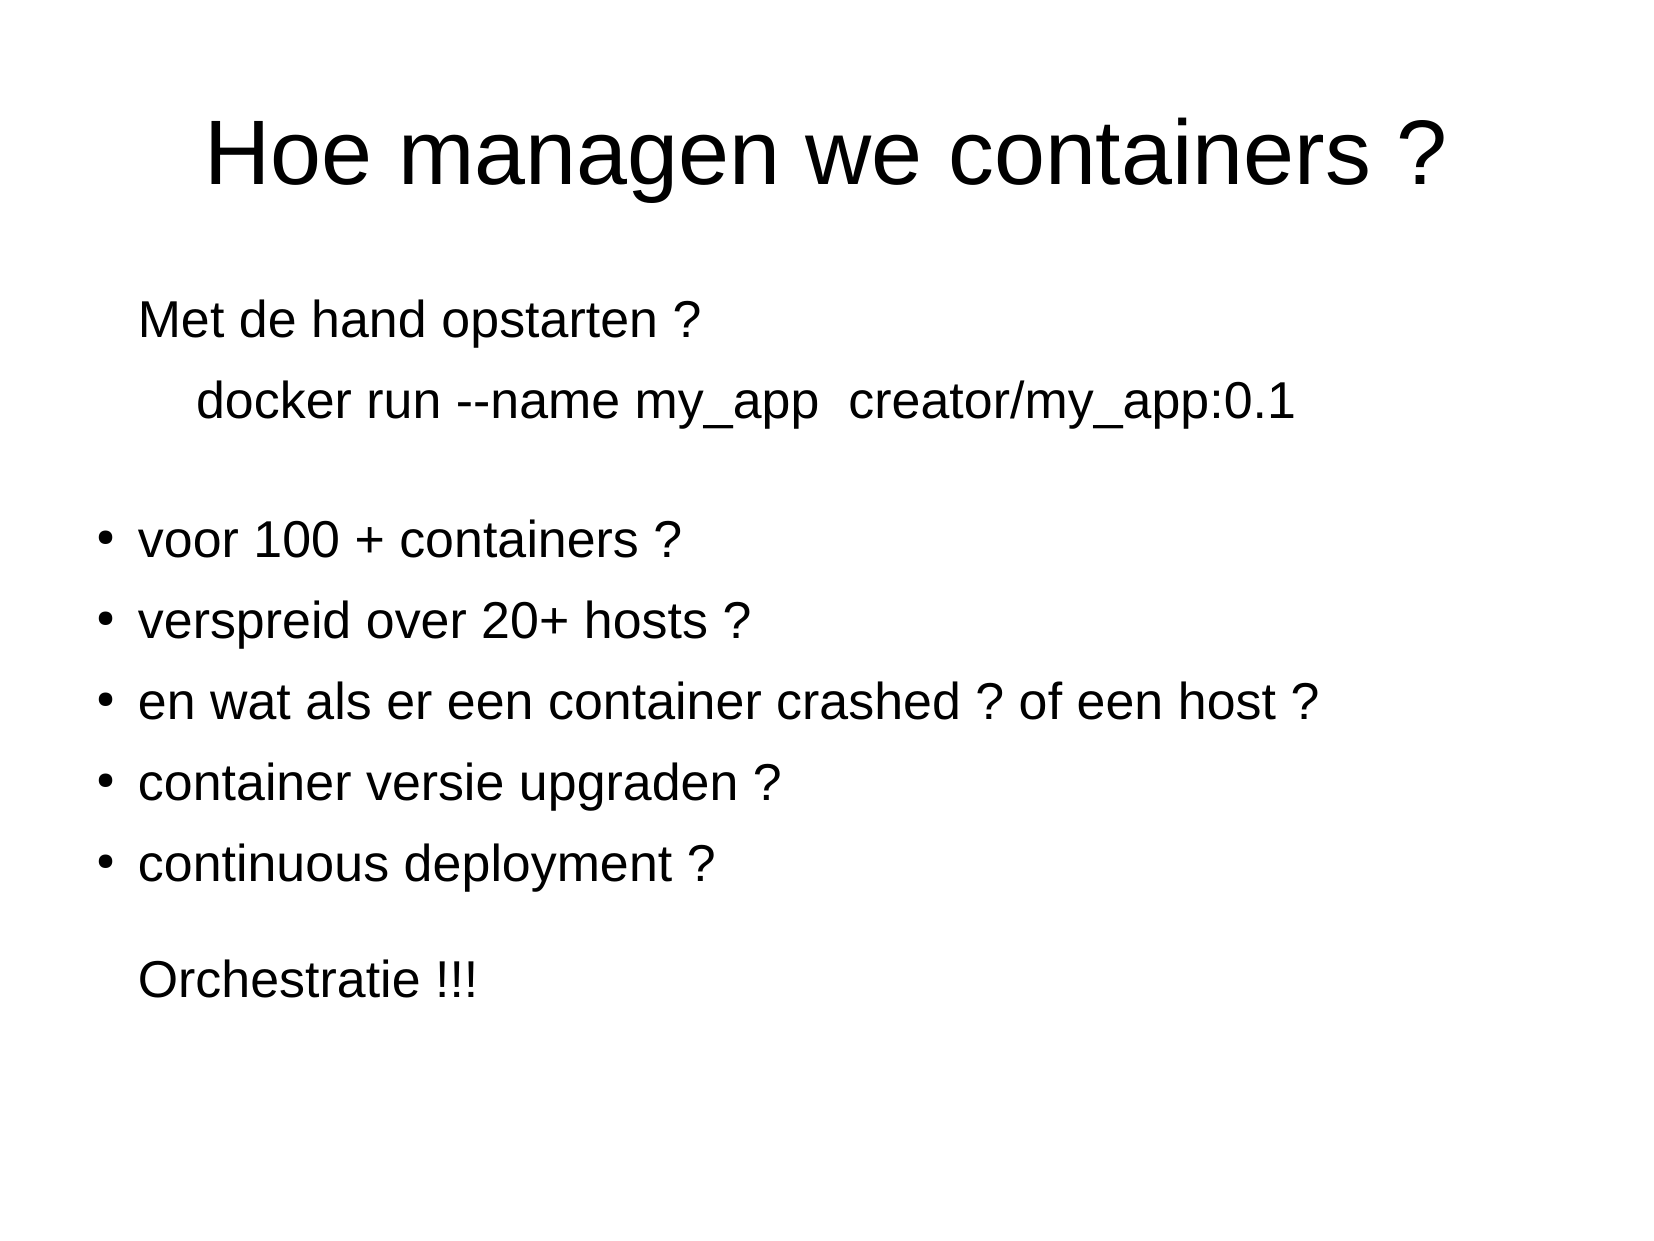

# Hoe managen we containers ?
Met de hand opstarten ?
 docker run --name my_app creator/my_app:0.1
voor 100 + containers ?
verspreid over 20+ hosts ?
en wat als er een container crashed ? of een host ?
container versie upgraden ?
continuous deployment ?
Orchestratie !!!